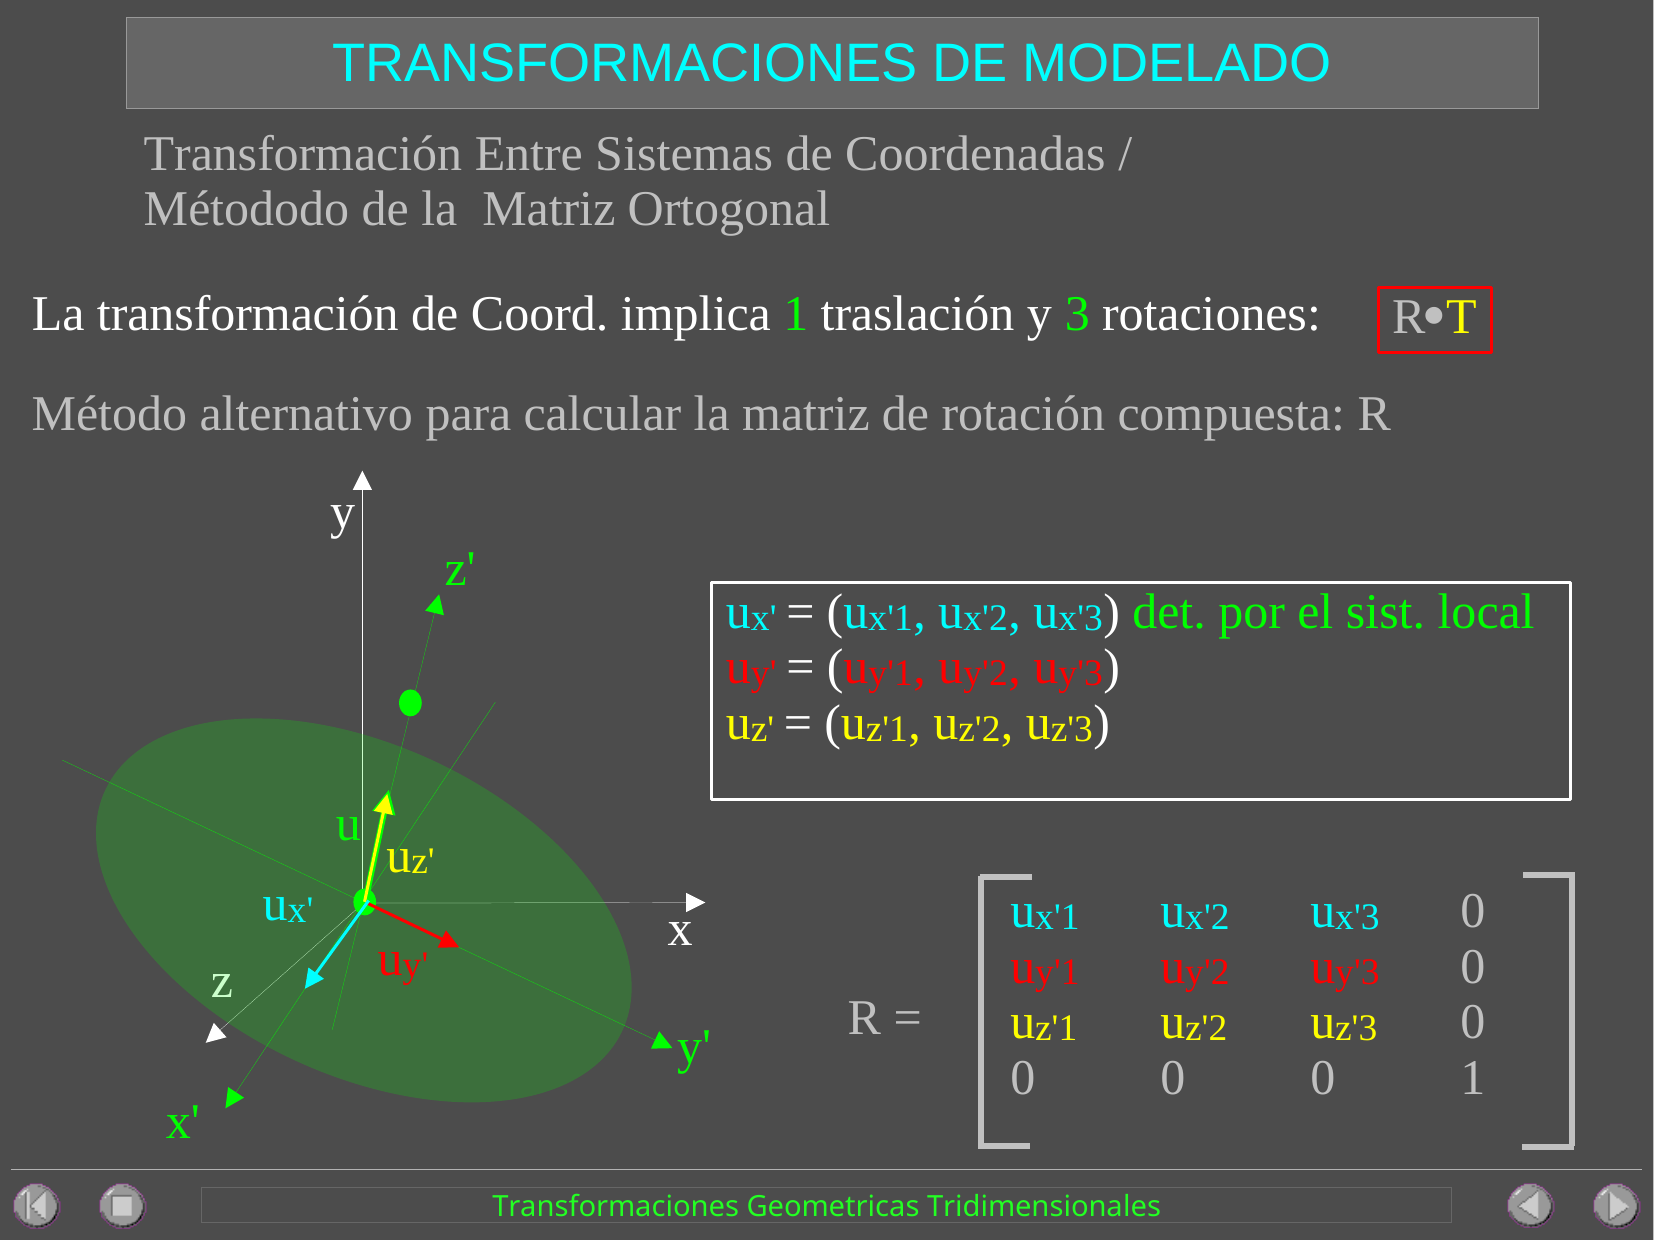

# TRANSFORMACIONES DE MODELADO
Transformación Entre Sistemas de Coordenadas / Métododo de la Matriz Ortogonal
La transformación de Coord. implica 1 traslación y 3 rotaciones:
 RT
Método alternativo para calcular la matriz de rotación compuesta: R
y
z'
u
uz'
ux'
x
uy'
z
y'
x'
 ux' = (ux'1, ux'2, ux'3) det. por el sist. local
 uy' = (uy'1, uy'2, uy'3)
 uz' = (uz'1, uz'2, uz'3)
ux'1		ux'2		ux'3		0
uy'1		uy'2		uy'3		0
uz'1		uz'2		uz'3		0
0		0		0		1
R =